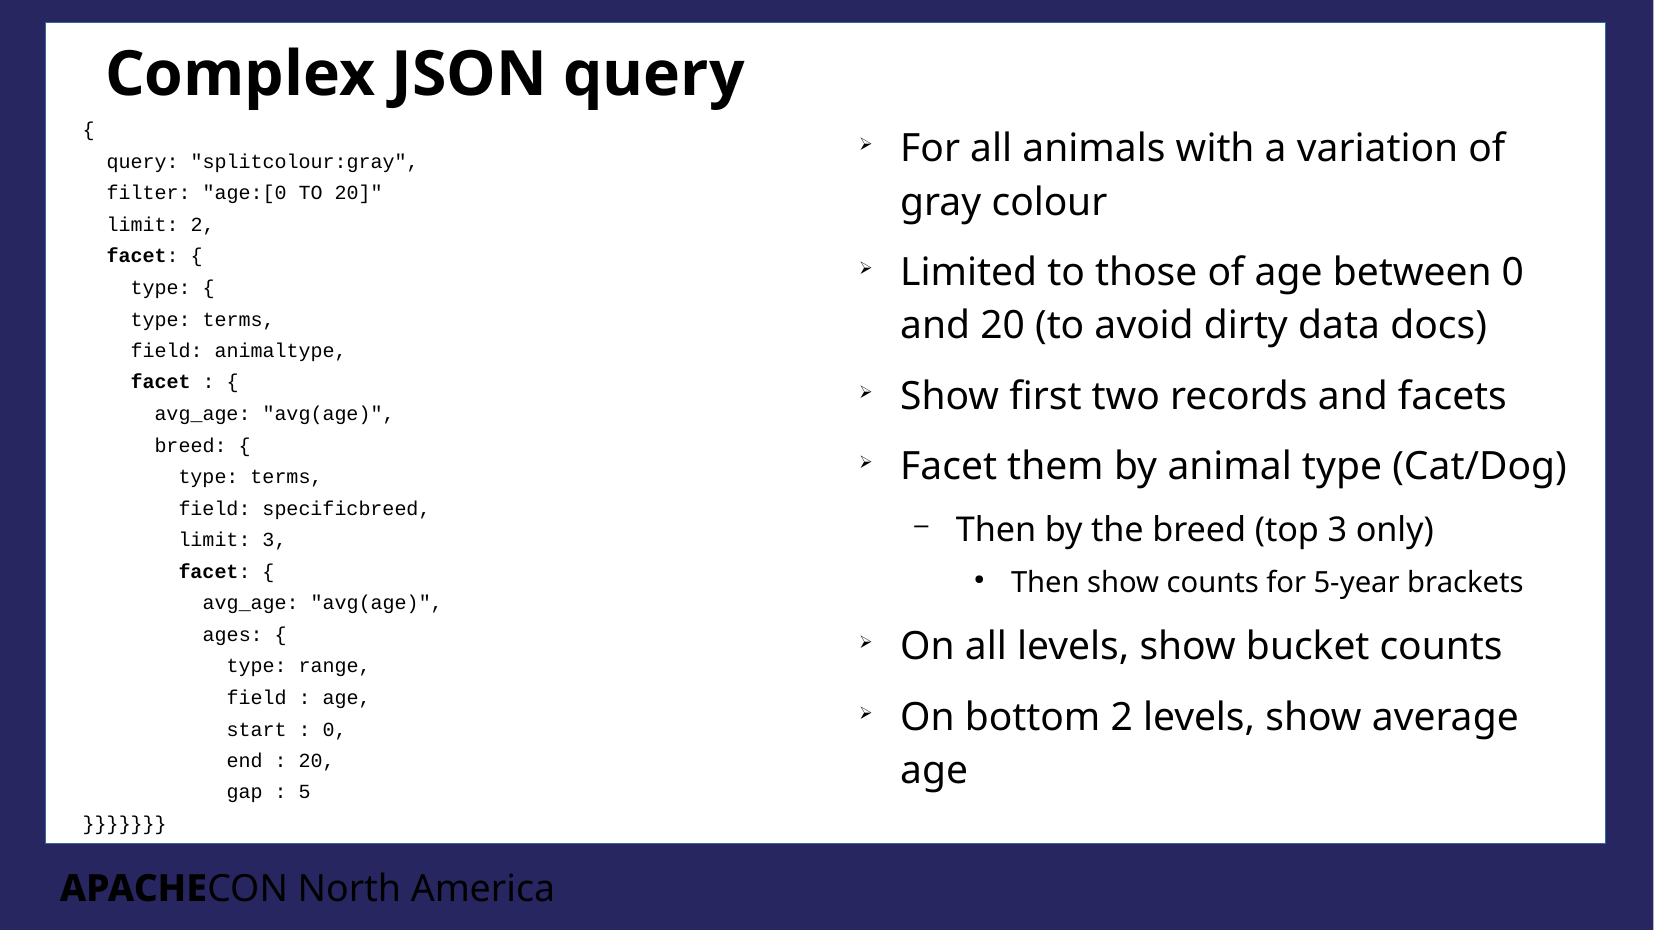

# Complex JSON query
{
 query: "splitcolour:gray",
 filter: "age:[0 TO 20]"
 limit: 2,
 facet: {
 type: {
 type: terms,
 field: animaltype,
 facet : {
 avg_age: "avg(age)",
 breed: {
 type: terms,
 field: specificbreed,
 limit: 3,
 facet: {
 avg_age: "avg(age)",
 ages: {
 type: range,
 field : age,
 start : 0,
 end : 20,
 gap : 5
}}}}}}}
For all animals with a variation of gray colour
Limited to those of age between 0 and 20 (to avoid dirty data docs)
Show first two records and facets
Facet them by animal type (Cat/Dog)
Then by the breed (top 3 only)
Then show counts for 5-year brackets
On all levels, show bucket counts
On bottom 2 levels, show average age